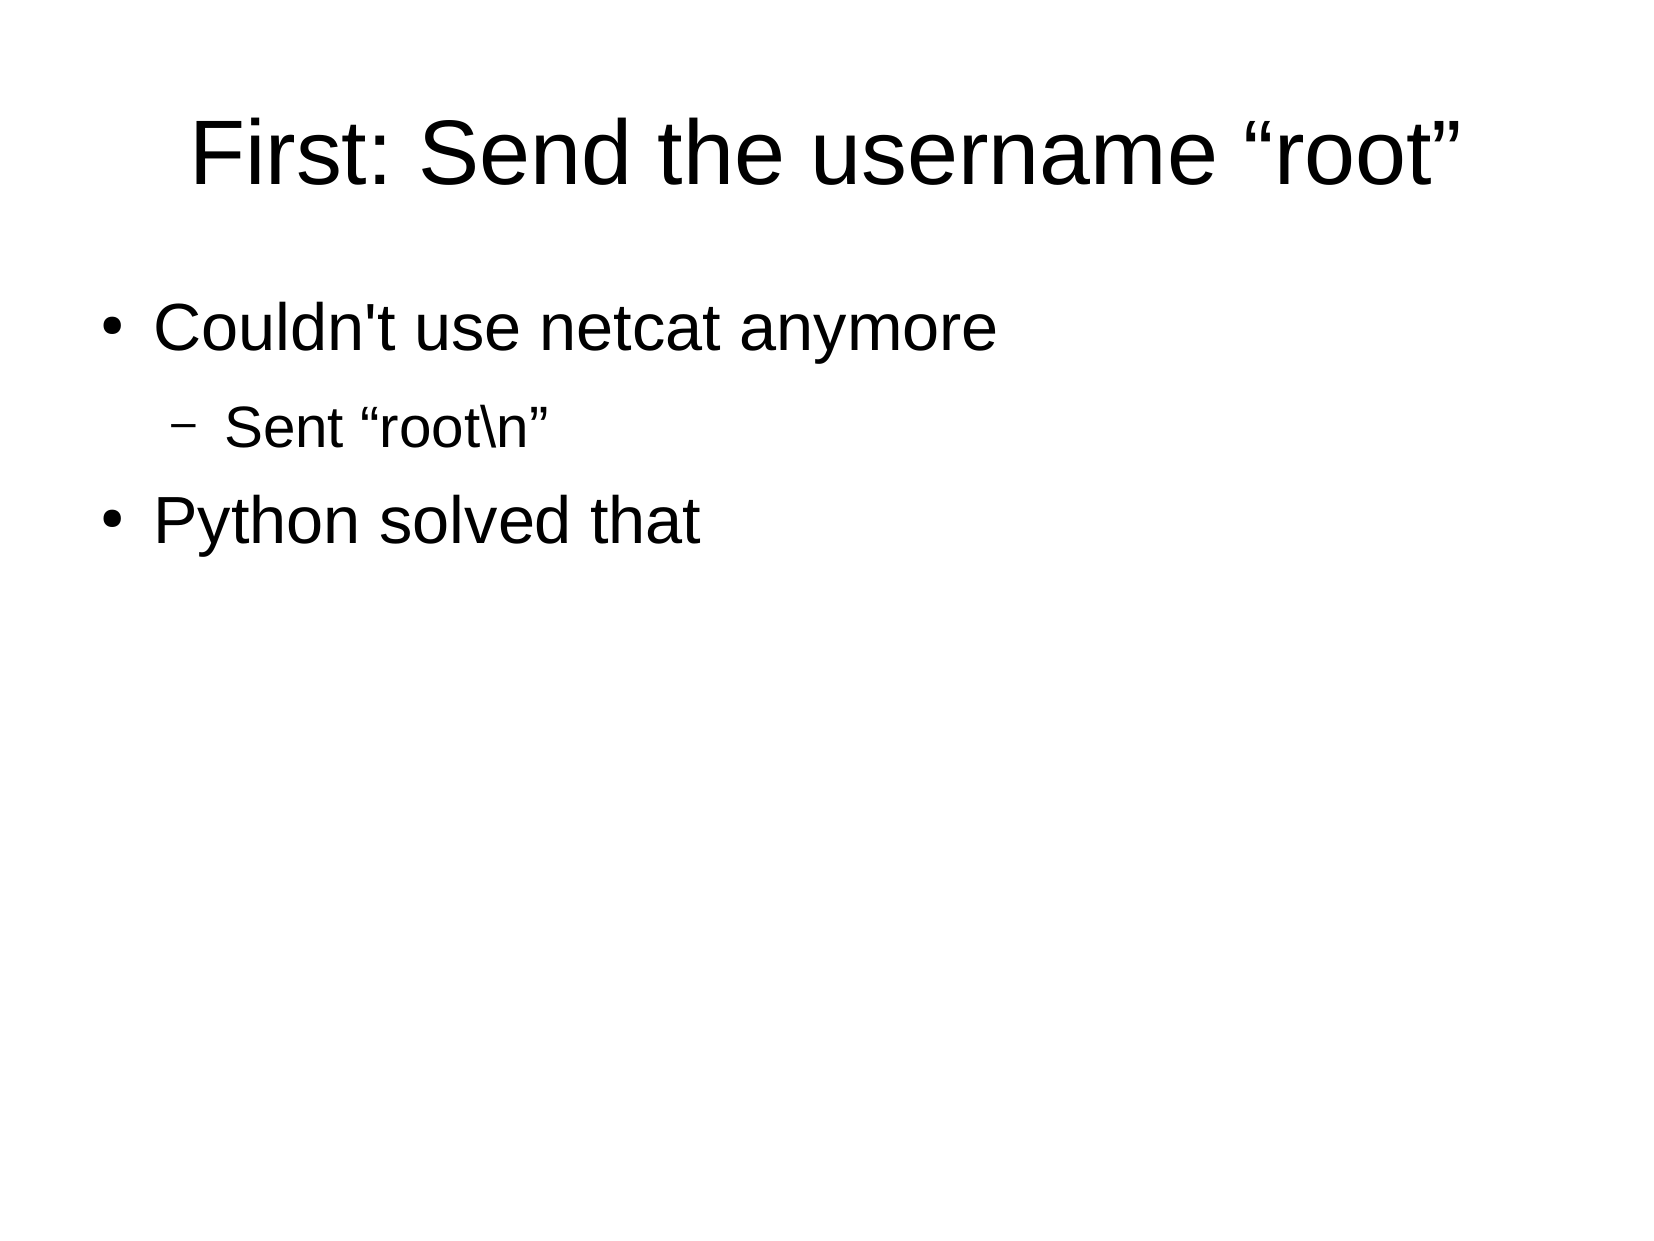

# First: Send the username “root”
Couldn't use netcat anymore
Sent “root\n”
Python solved that